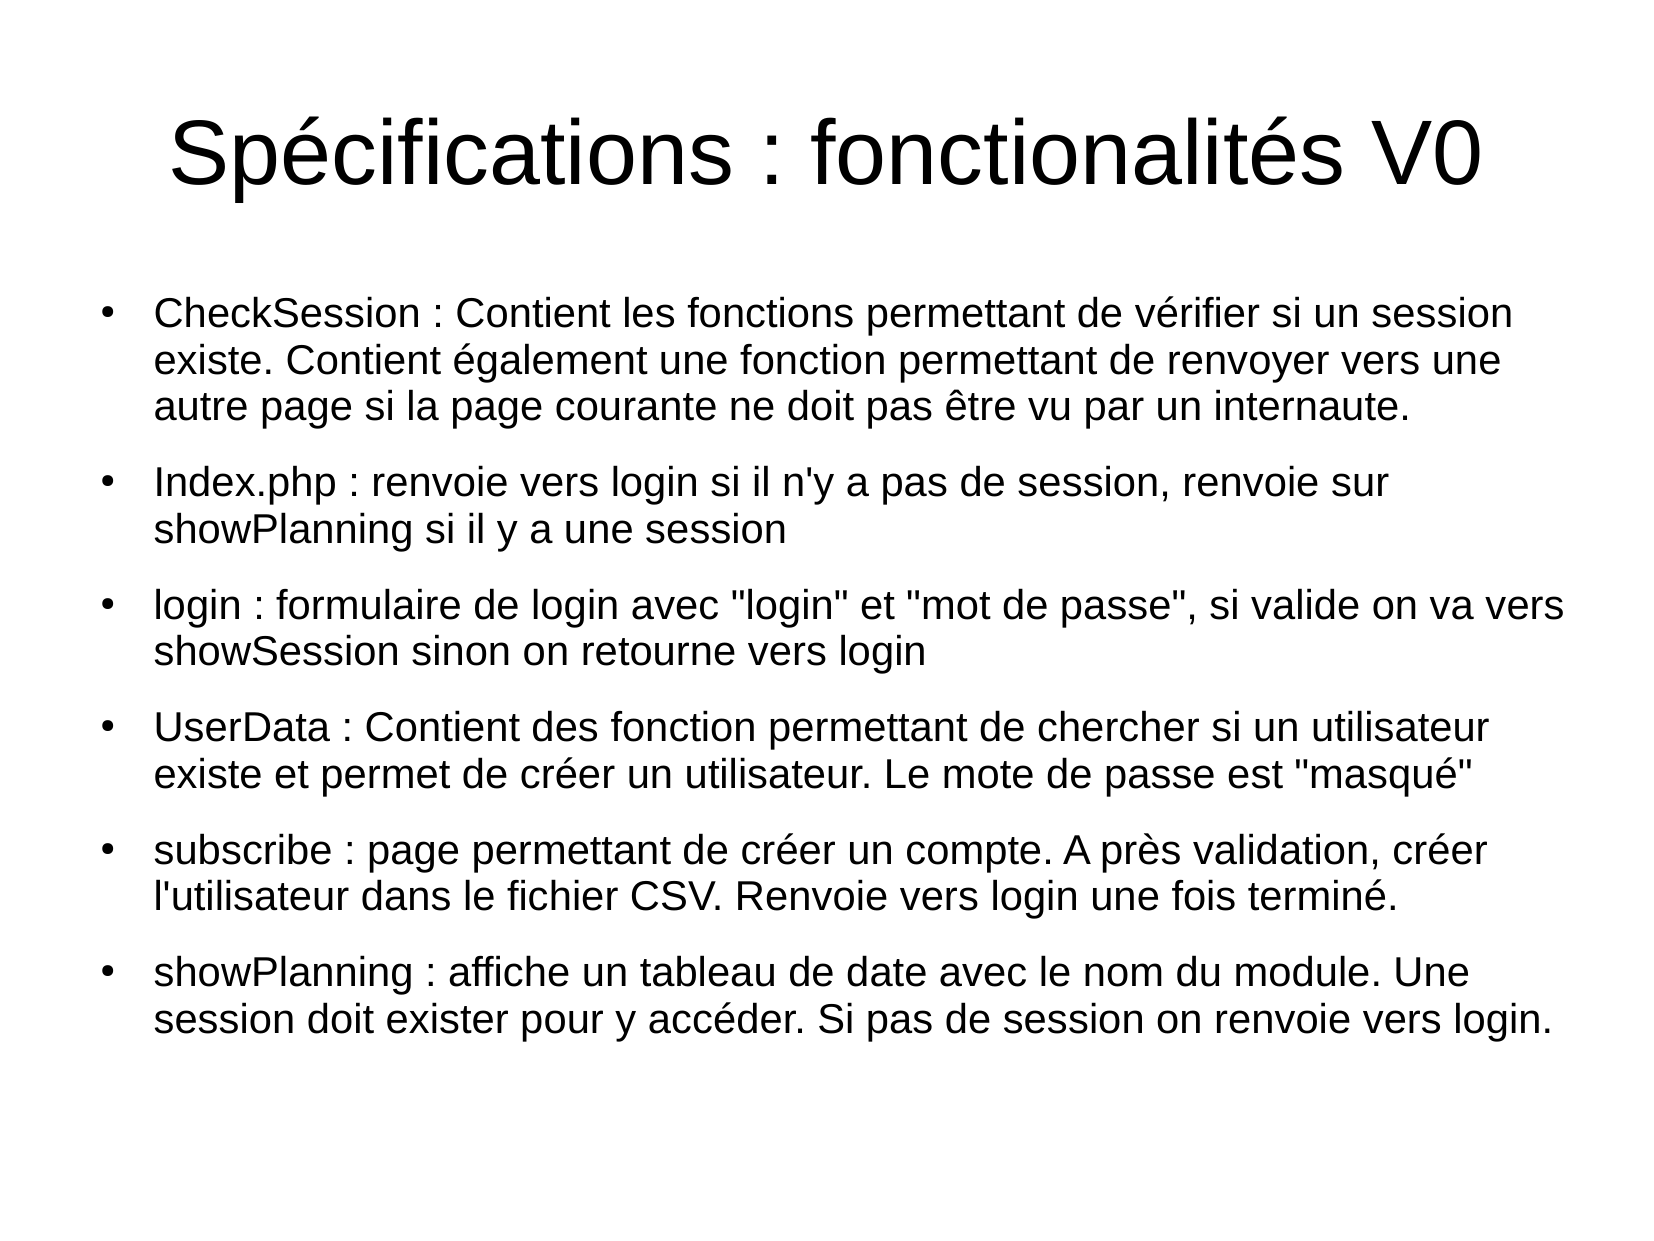

# Spécifications : fonctionalités V0
CheckSession : Contient les fonctions permettant de vérifier si un session existe. Contient également une fonction permettant de renvoyer vers une autre page si la page courante ne doit pas être vu par un internaute.
Index.php : renvoie vers login si il n'y a pas de session, renvoie sur showPlanning si il y a une session
login : formulaire de login avec "login" et "mot de passe", si valide on va vers showSession sinon on retourne vers login
UserData : Contient des fonction permettant de chercher si un utilisateur existe et permet de créer un utilisateur. Le mote de passe est "masqué"
subscribe : page permettant de créer un compte. A près validation, créer l'utilisateur dans le fichier CSV. Renvoie vers login une fois terminé.
showPlanning : affiche un tableau de date avec le nom du module. Une session doit exister pour y accéder. Si pas de session on renvoie vers login.